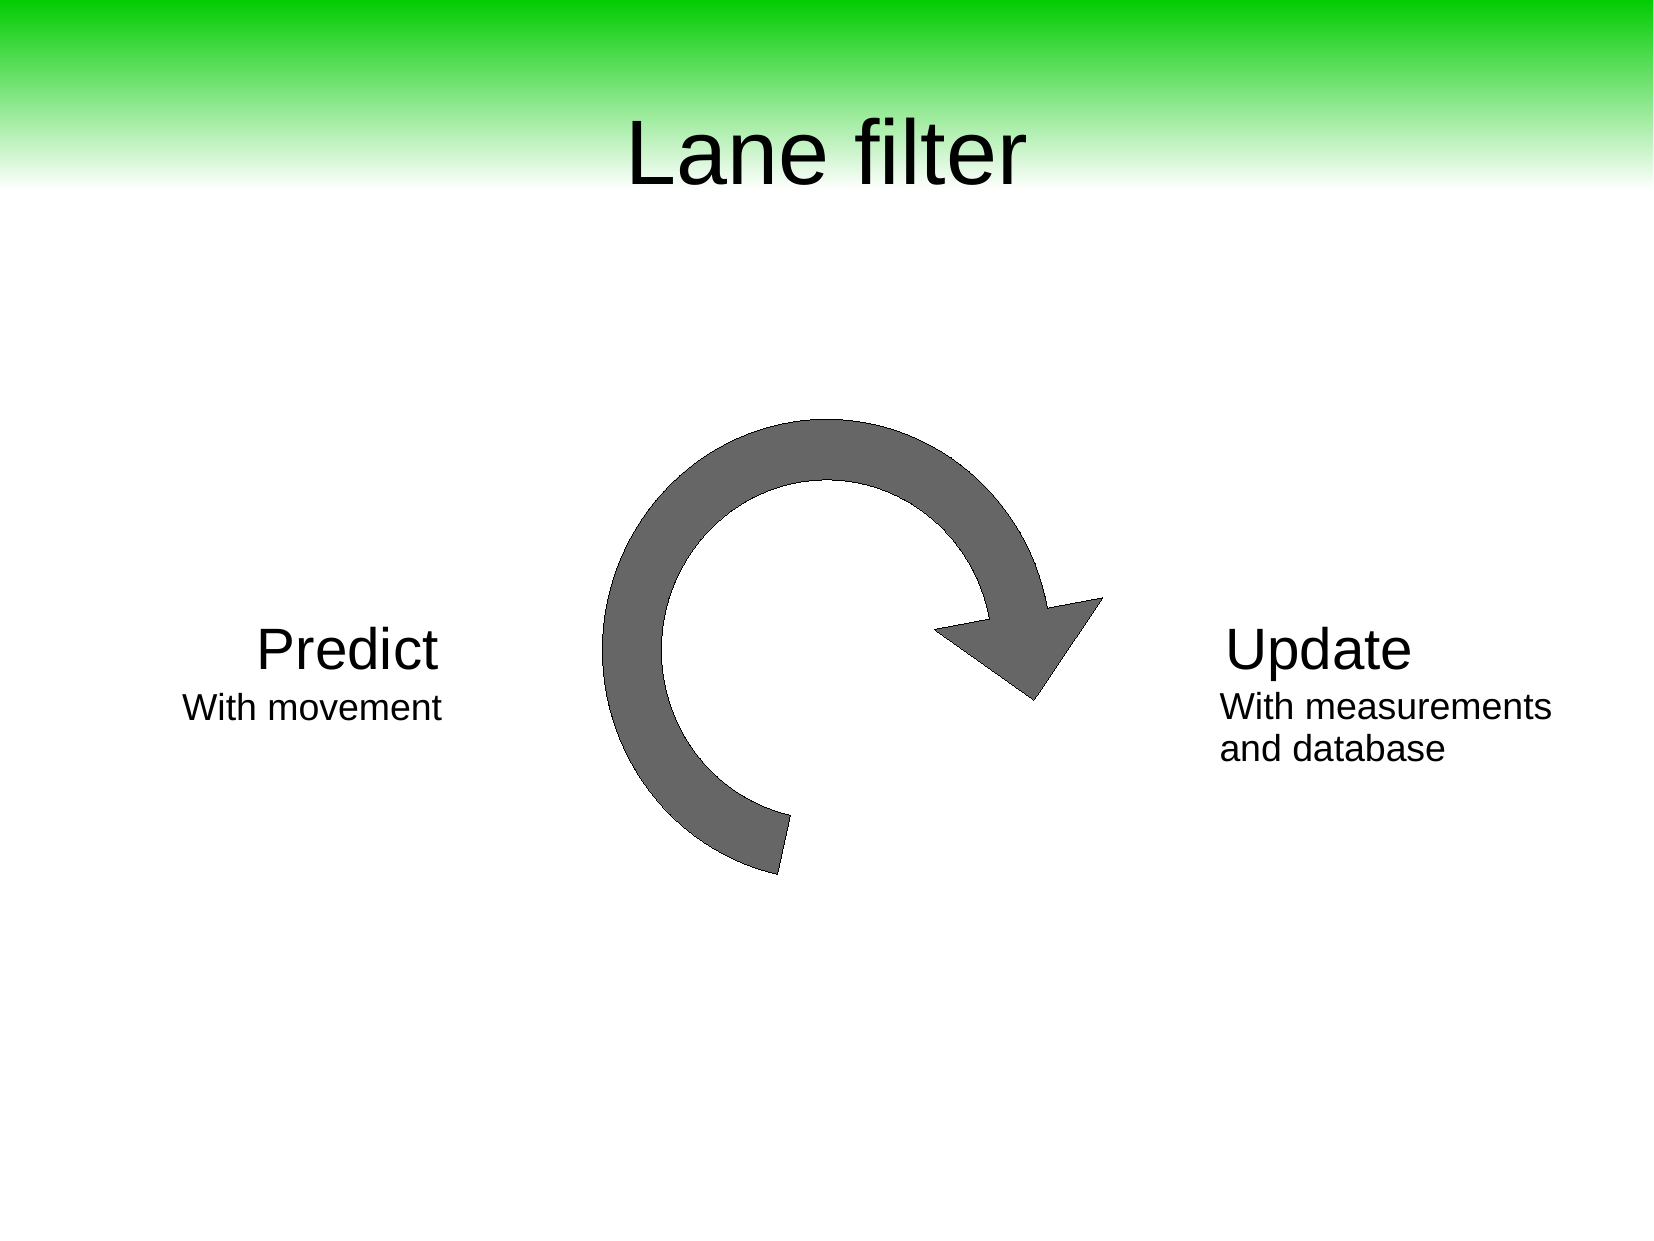

# Lane filter
Predict
Update
With measurements and database
With movement